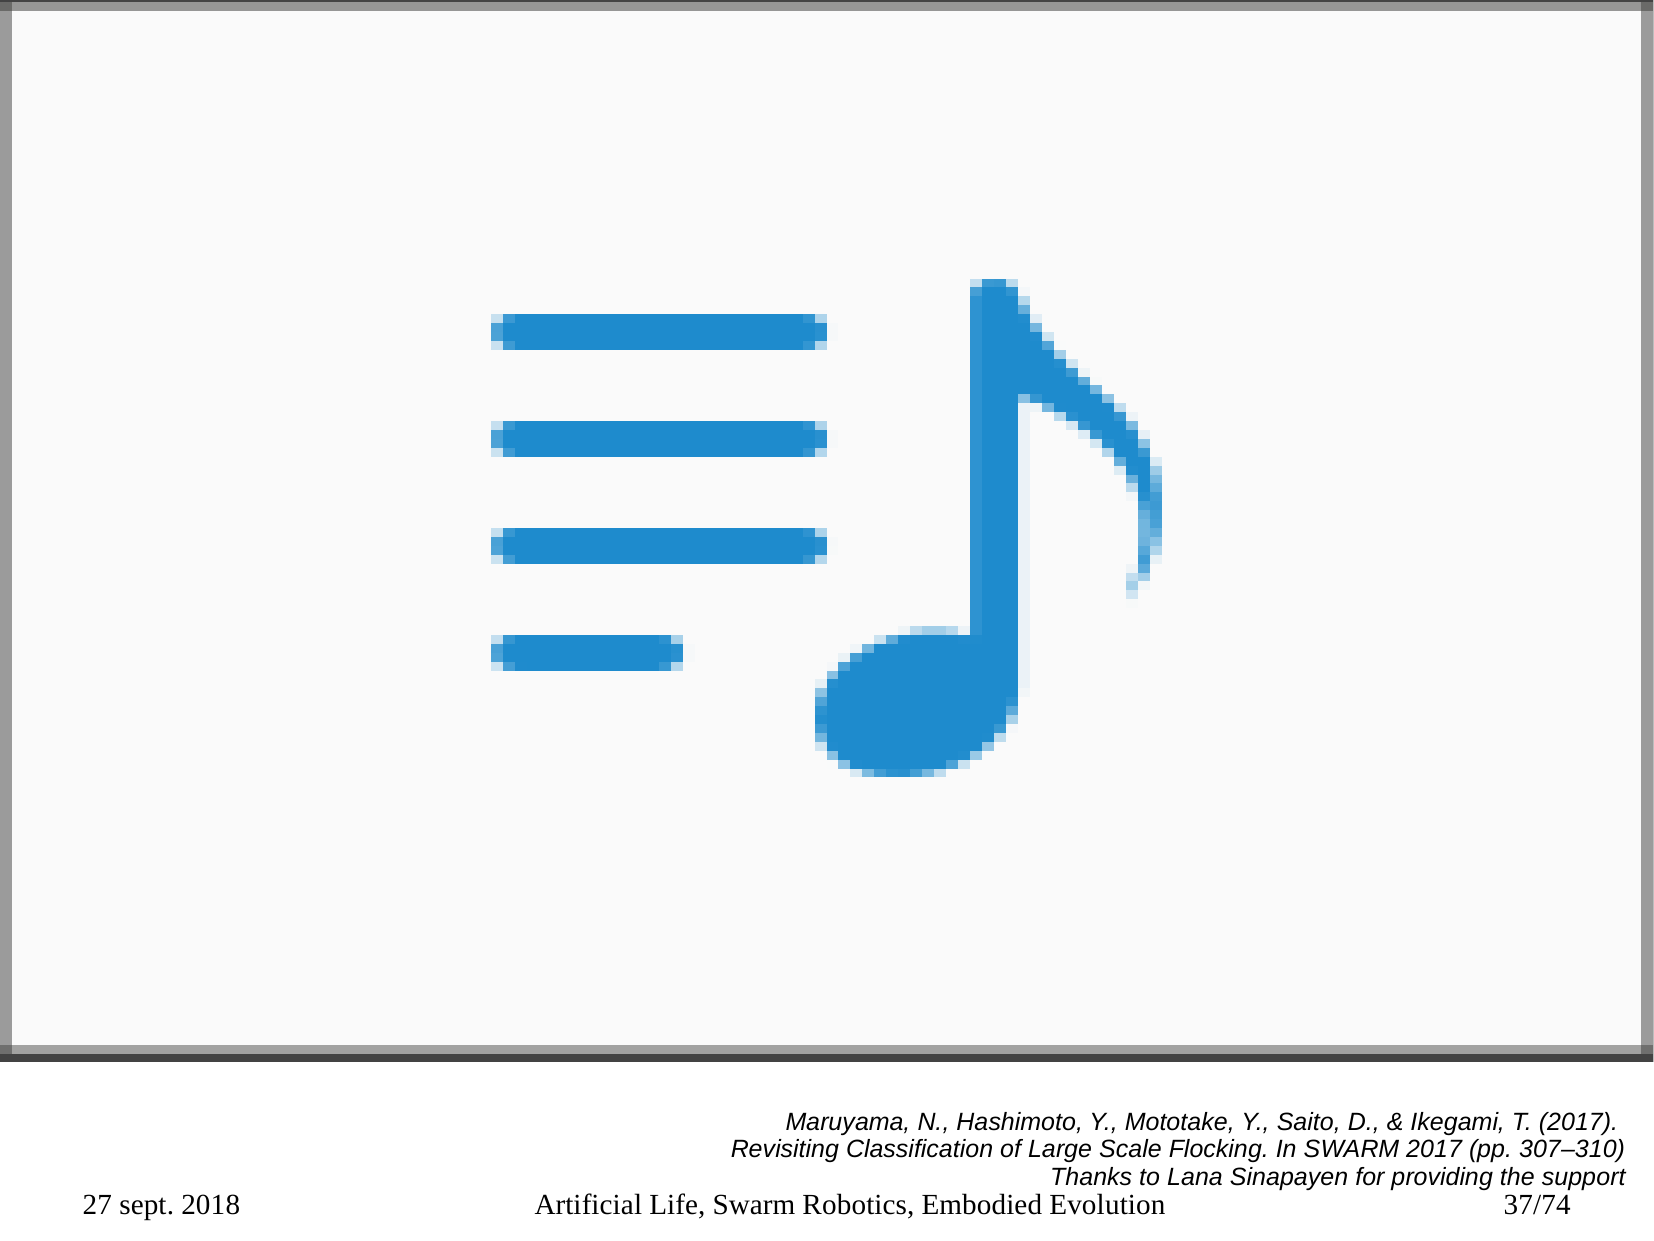

# Swarm boids
Maruyama, N., Hashimoto, Y., Mototake, Y., Saito, D., & Ikegami, T. (2017).
Revisiting Classification of Large Scale Flocking. In SWARM 2017 (pp. 307–310)
Thanks to Lana Sinapayen for providing the support
Spot Robot, Boston Dynamics
https://www.youtube.com/watch?v=M8YjvHYbZ9w
27 sept. 2018
Artificial Life, Swarm Robotics, Embodied Evolution
37